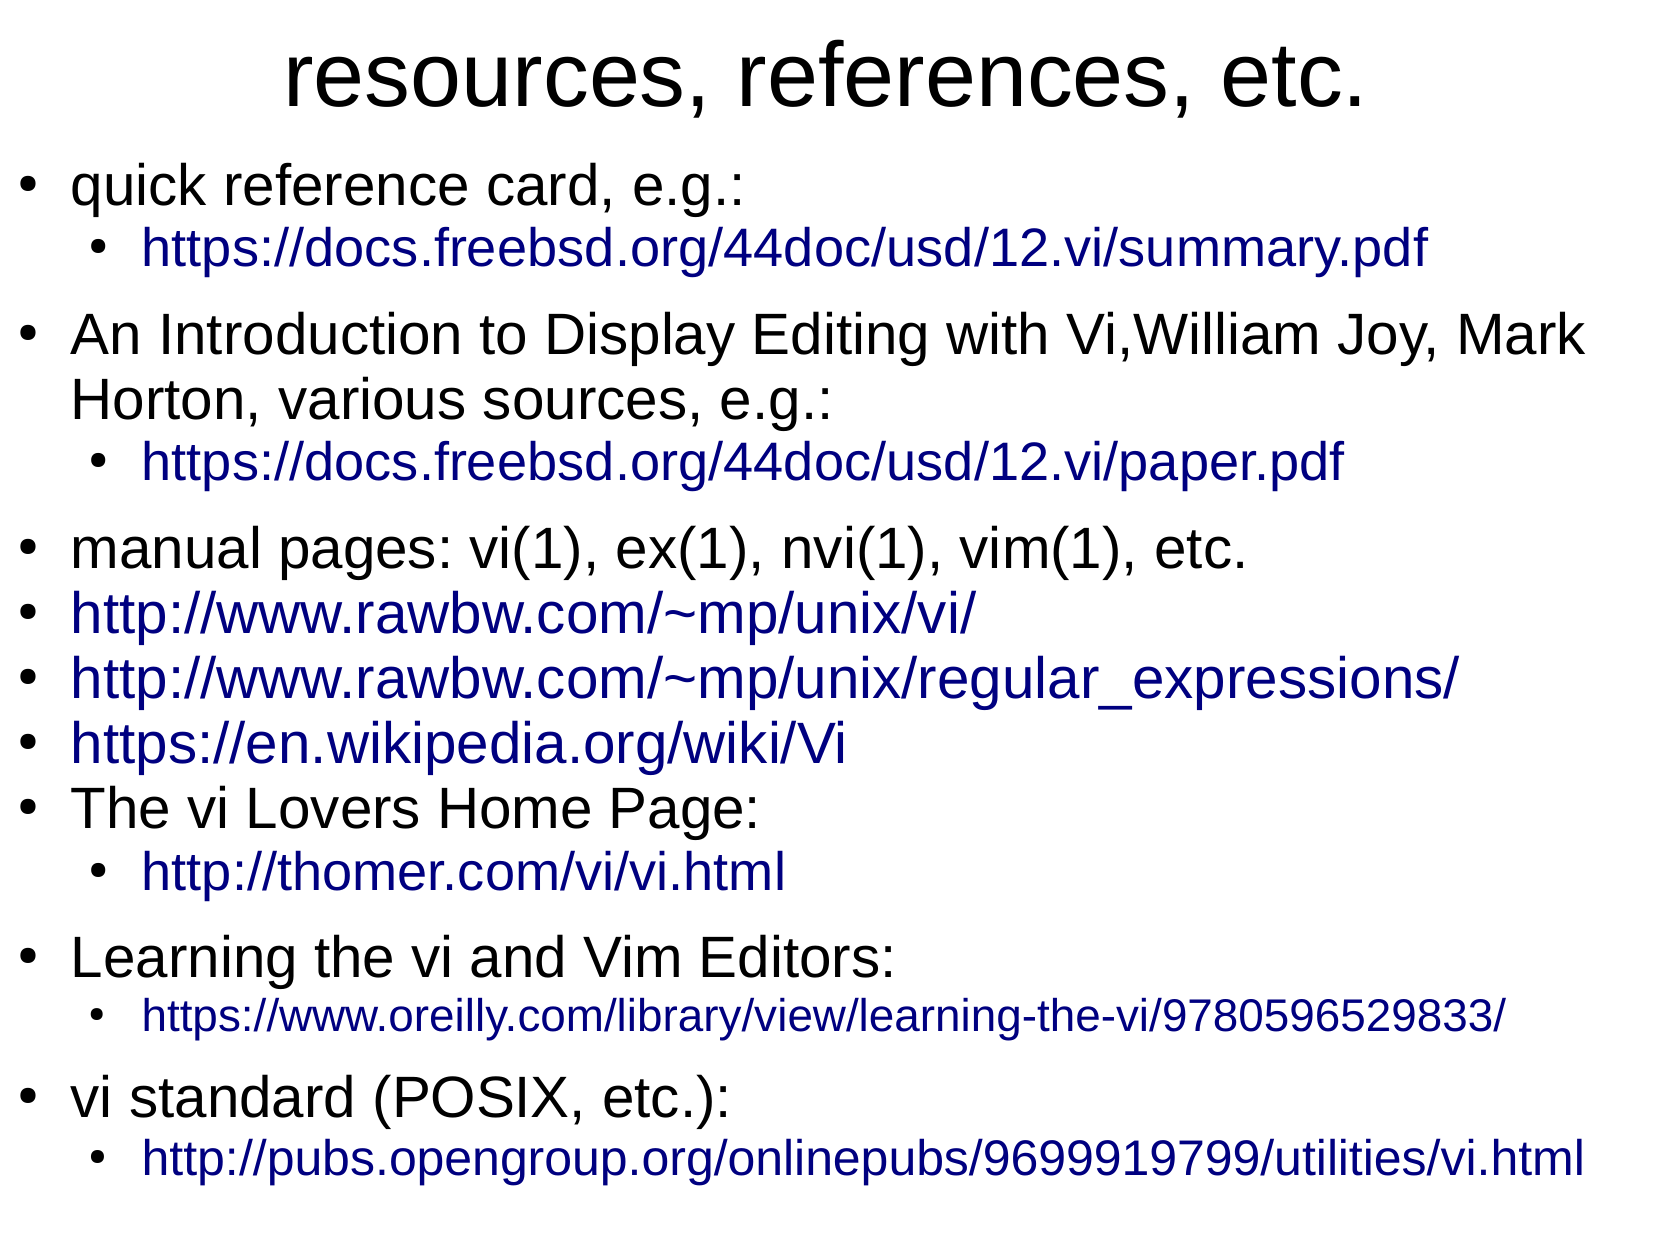

# resources, references, etc.
quick reference card, e.g.:
https://docs.freebsd.org/44doc/usd/12.vi/summary.pdf
An Introduction to Display Editing with Vi,William Joy, Mark Horton, various sources, e.g.:
https://docs.freebsd.org/44doc/usd/12.vi/paper.pdf
manual pages: vi(1), ex(1), nvi(1), vim(1), etc.
http://www.rawbw.com/~mp/unix/vi/
http://www.rawbw.com/~mp/unix/regular_expressions/
https://en.wikipedia.org/wiki/Vi
The vi Lovers Home Page:
http://thomer.com/vi/vi.html
Learning the vi and Vim Editors:
https://www.oreilly.com/library/view/learning-the-vi/9780596529833/
vi standard (POSIX, etc.):
http://pubs.opengroup.org/onlinepubs/9699919799/utilities/vi.html